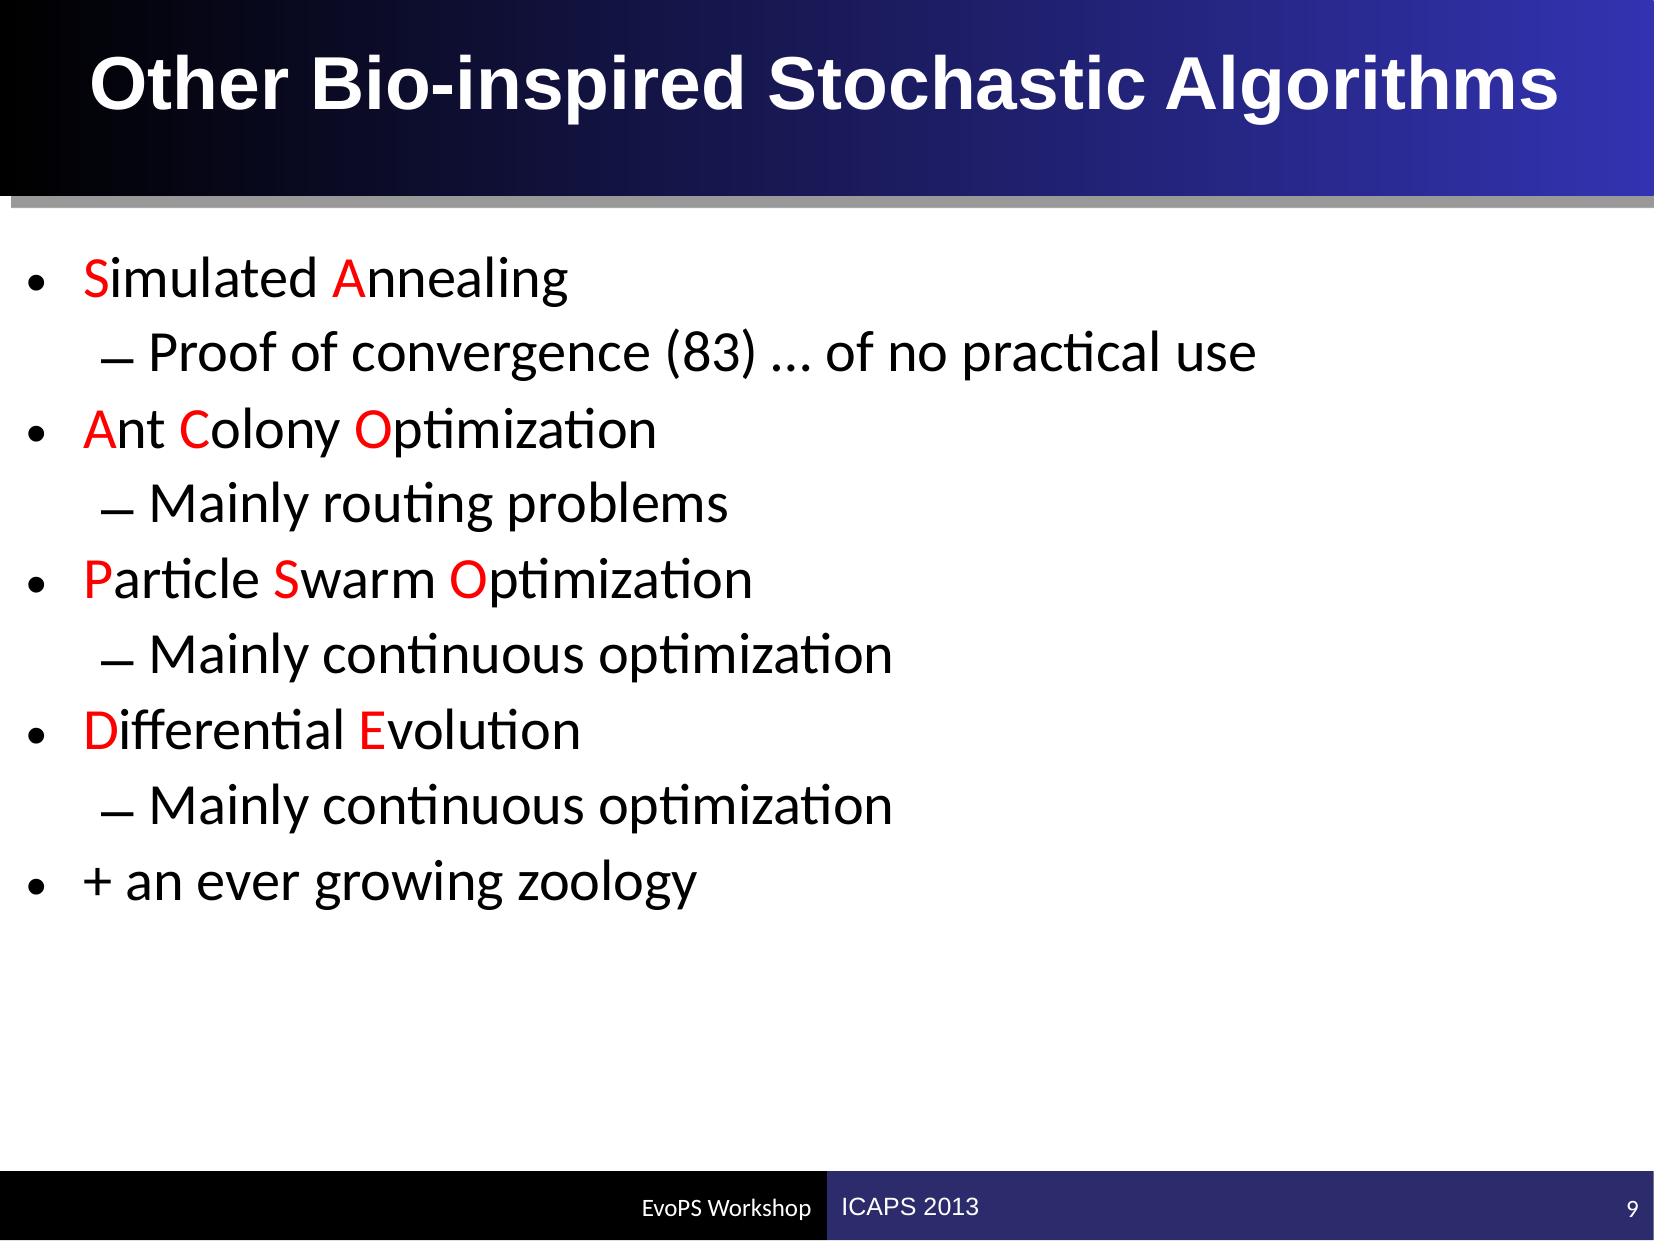

Other Bio-inspired Stochastic Algorithms
# Simulated Annealing
Proof of convergence (83) … of no practical use
Ant Colony Optimization
Mainly routing problems
Particle Swarm Optimization
Mainly continuous optimization
Differential Evolution
Mainly continuous optimization
+ an ever growing zoology
9